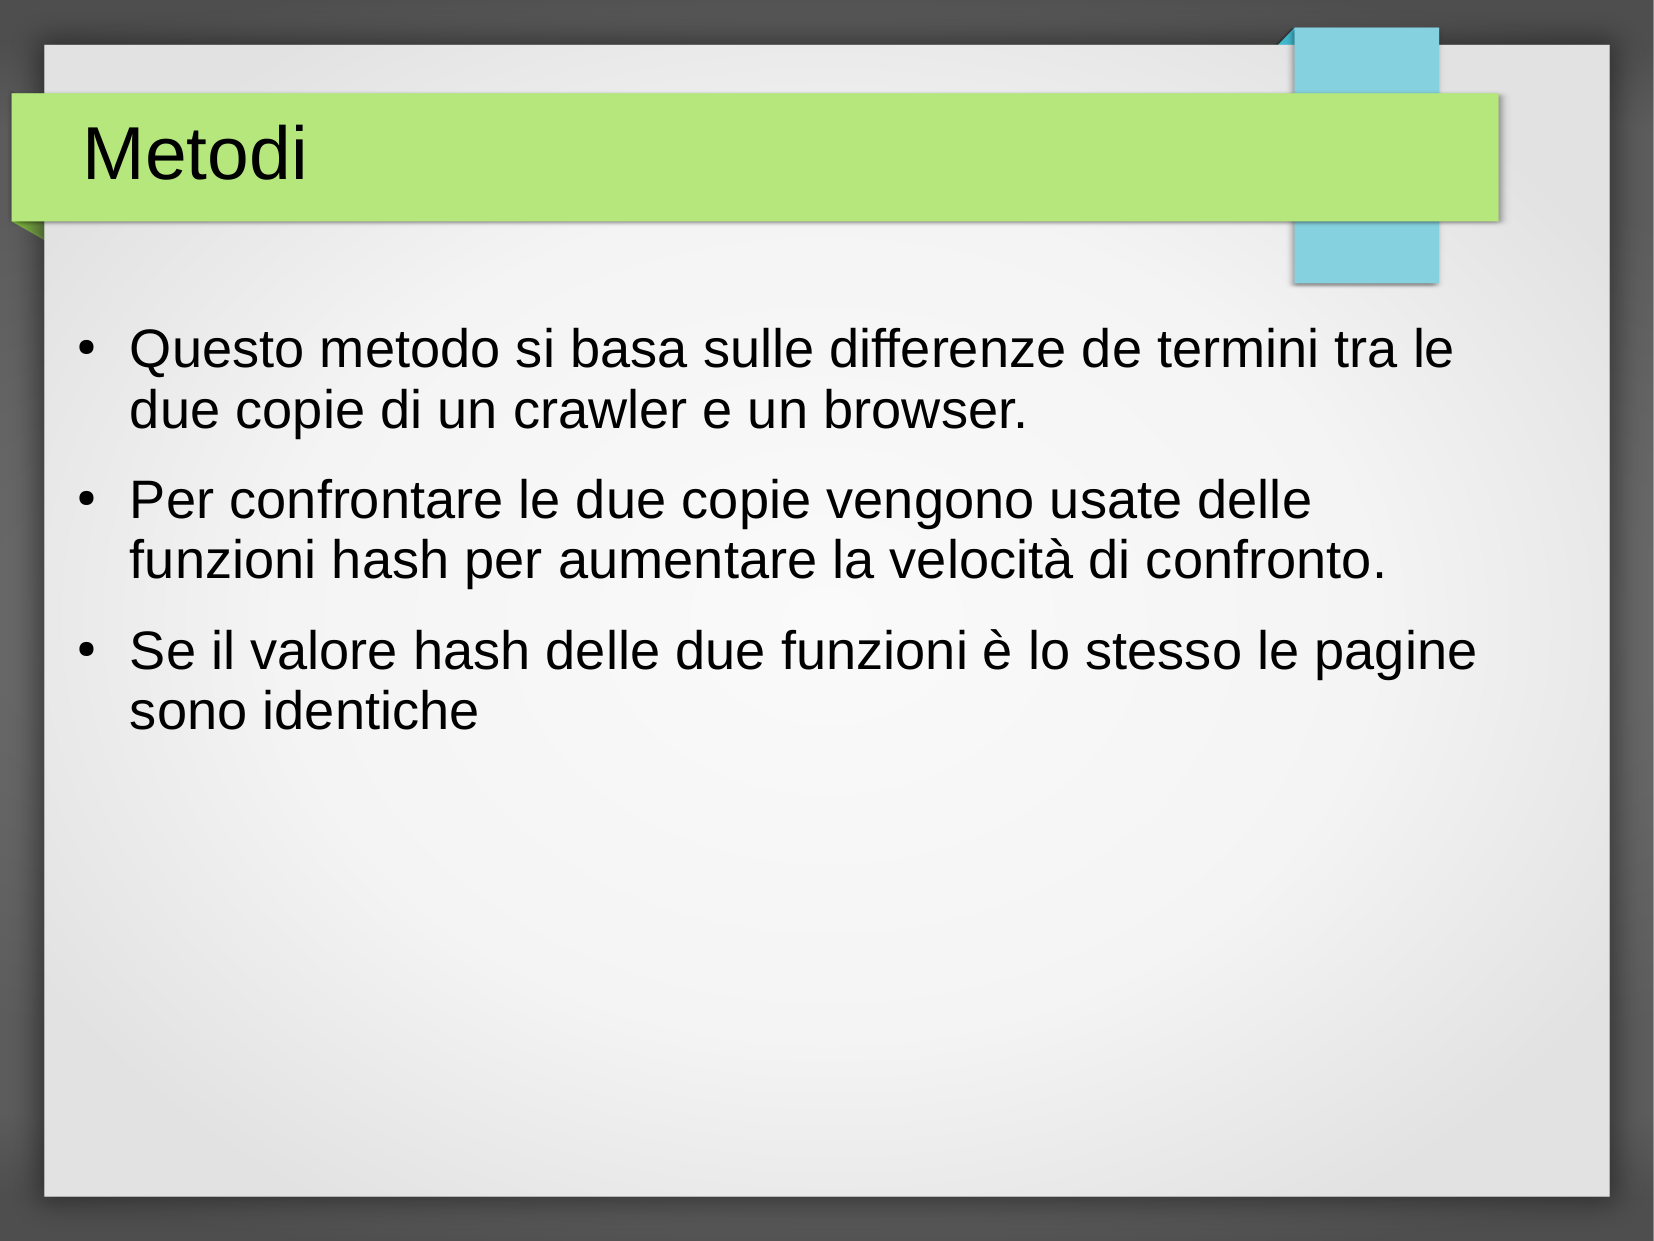

# Metodi
Questo metodo si basa sulle differenze de termini tra le due copie di un crawler e un browser.
Per confrontare le due copie vengono usate delle funzioni hash per aumentare la velocità di confronto.
Se il valore hash delle due funzioni è lo stesso le pagine sono identiche